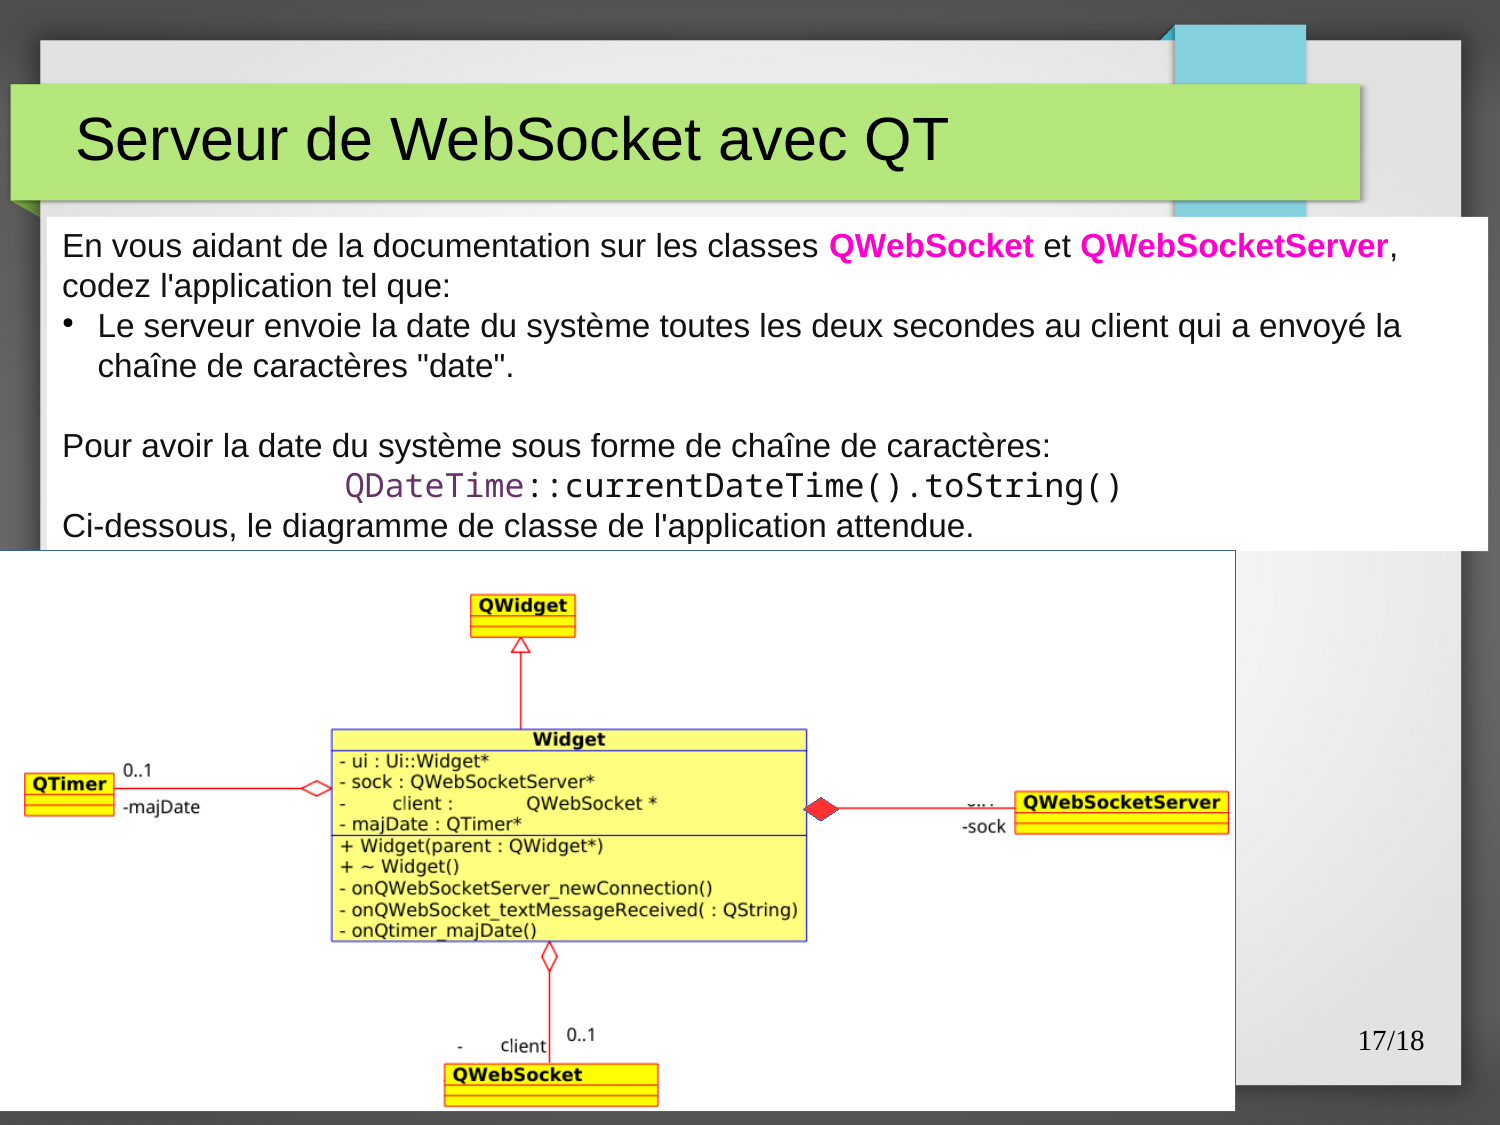

# Serveur de WebSocket avec QT
En vous aidant de la documentation sur les classes QWebSocket et QWebSocketServer,
codez l'application tel que:
Le serveur envoie la date du système toutes les deux secondes au client qui a envoyé la chaîne de caractères "date".
Pour avoir la date du système sous forme de chaîne de caractères:
QDateTime::currentDateTime().toString()
Ci-dessous, le diagramme de classe de l'application attendue.
17